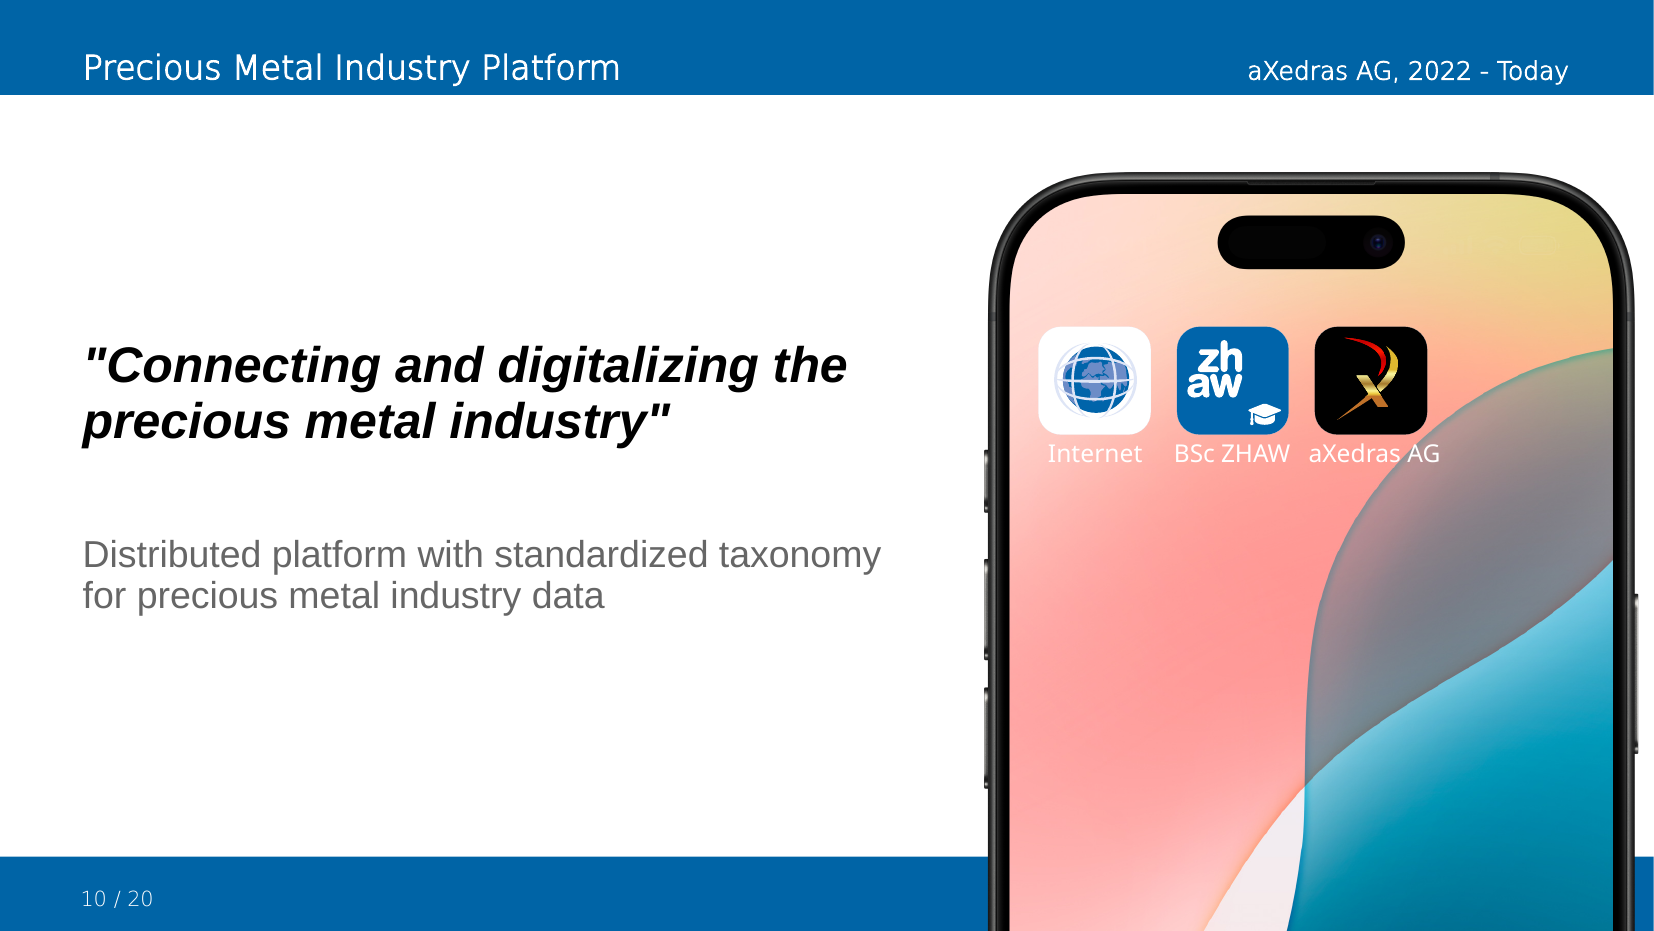

aXedras AG, 2022 - Today
# Precious Metal Industry Platform
"Connecting and digitalizing the precious metal industry"
Distributed platform with standardized taxonomy
for precious metal industry data
10